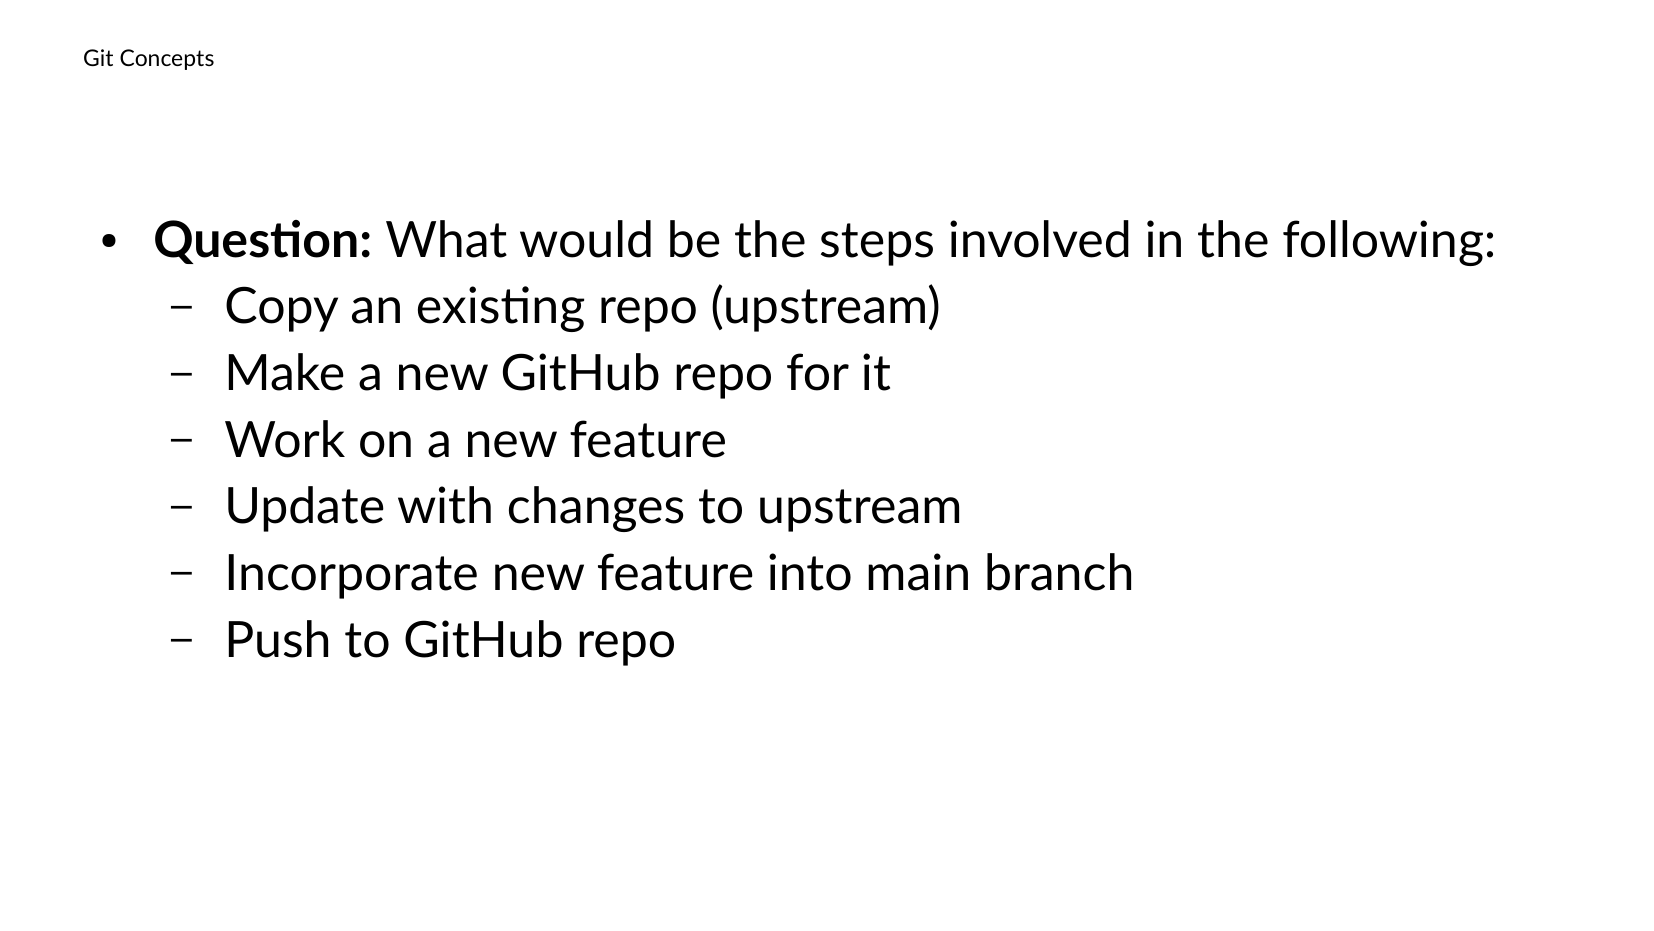

# Git Concepts
Question: What would be the steps involved in the following:
Copy an existing repo (upstream)
Make a new GitHub repo for it
Work on a new feature
Update with changes to upstream
Incorporate new feature into main branch
Push to GitHub repo